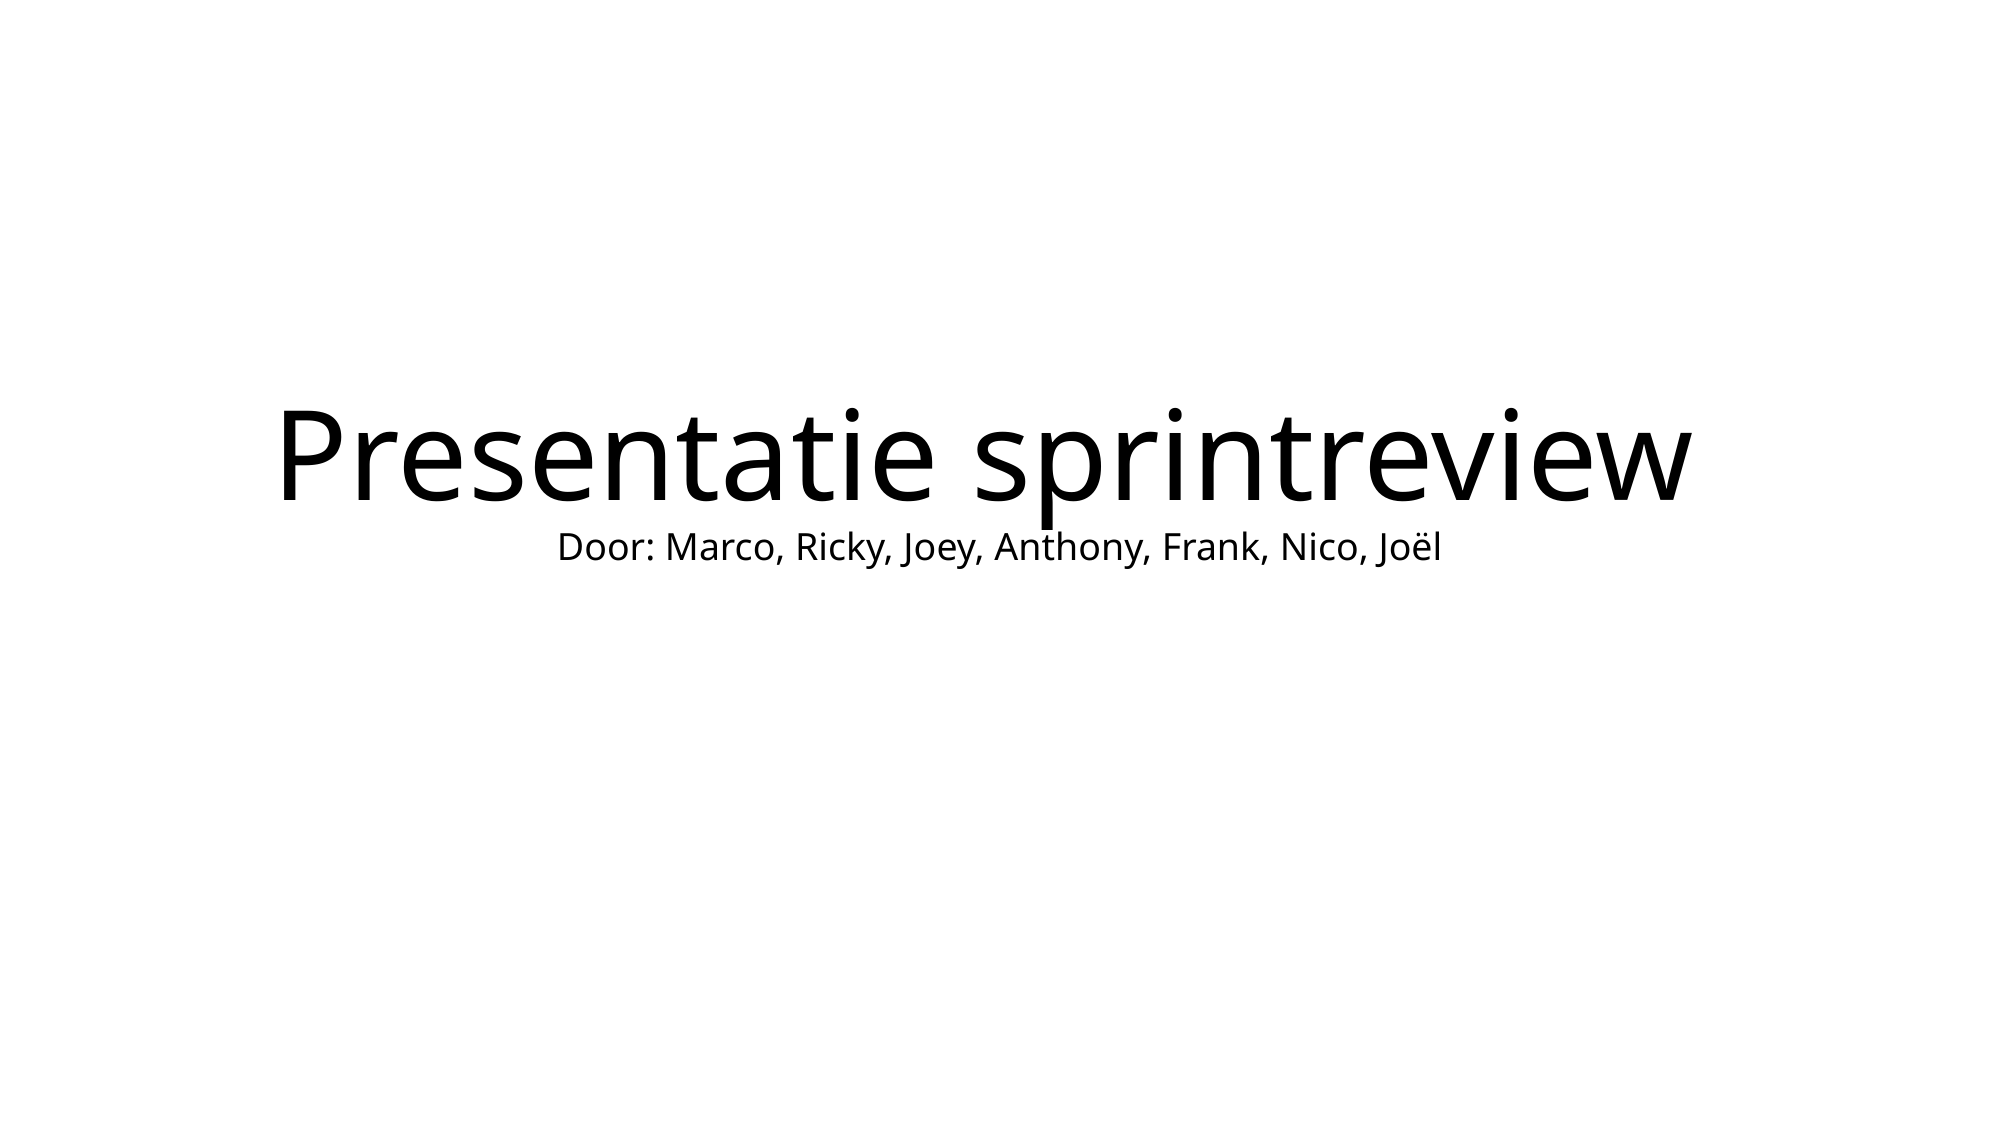

# Presentatie sprintreview Door: Marco, Ricky, Joey, Anthony, Frank, Nico, Joël